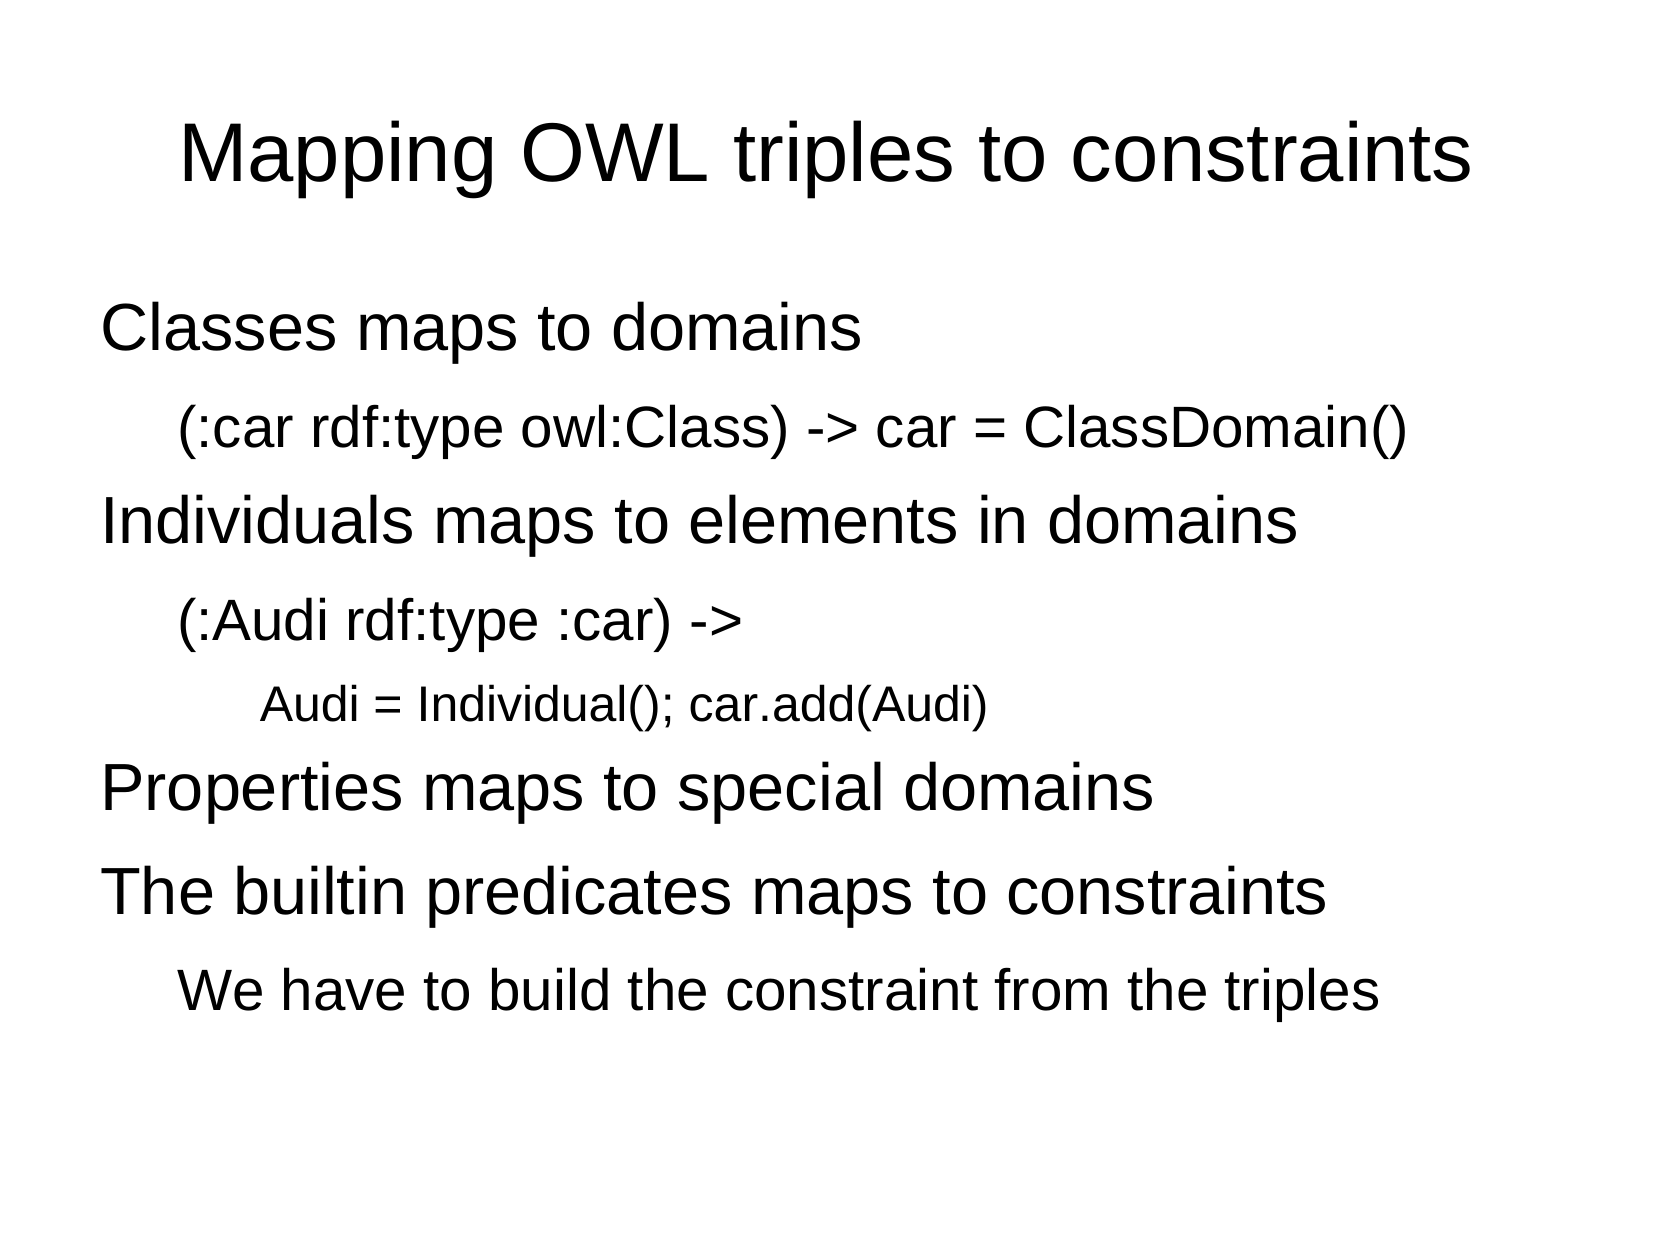

# Mapping OWL triples to constraints
Classes maps to domains
(:car rdf:type owl:Class) -> car = ClassDomain()
Individuals maps to elements in domains
(:Audi rdf:type :car) ->
Audi = Individual(); car.add(Audi)
Properties maps to special domains
The builtin predicates maps to constraints
We have to build the constraint from the triples